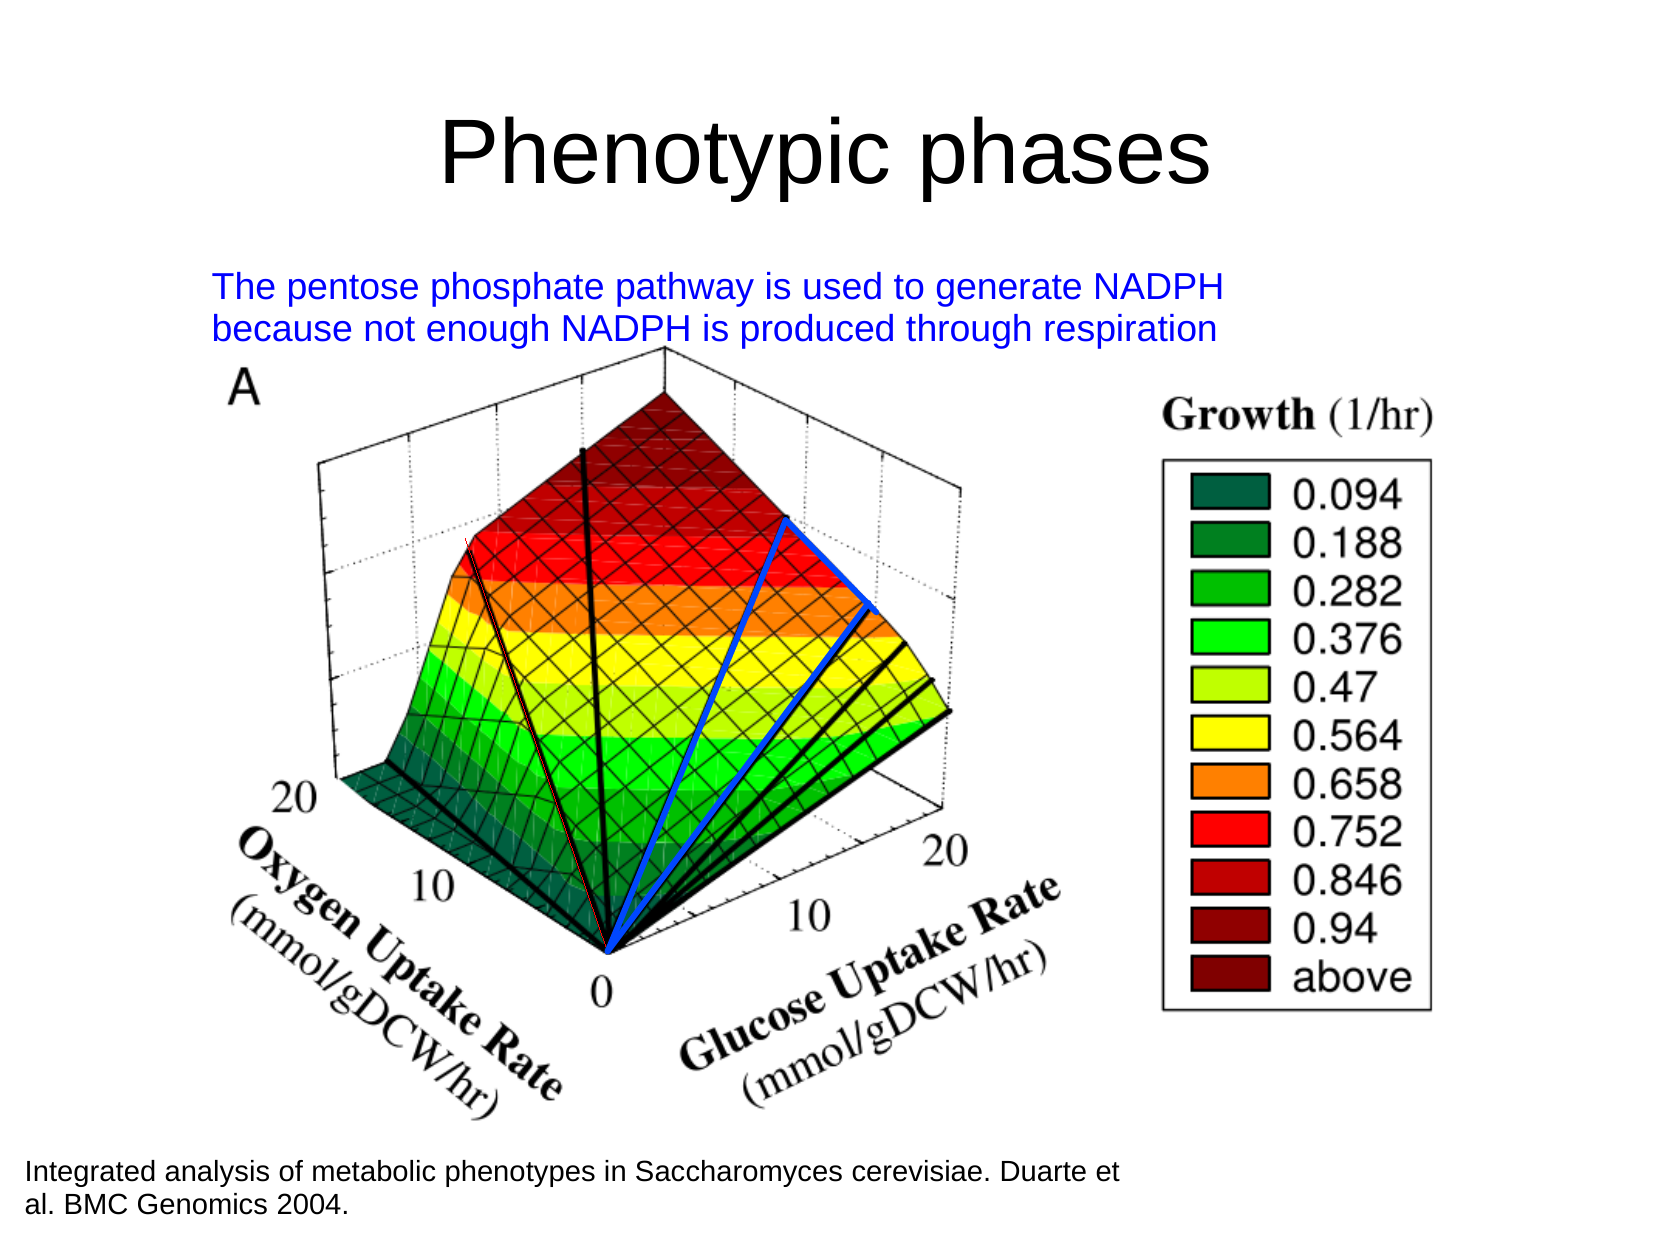

# Phenotypic phases
The pentose phosphate pathway is used to generate NADPH
because not enough NADPH is produced through respiration
Integrated analysis of metabolic phenotypes in Saccharomyces cerevisiae. Duarte et al. BMC Genomics 2004.